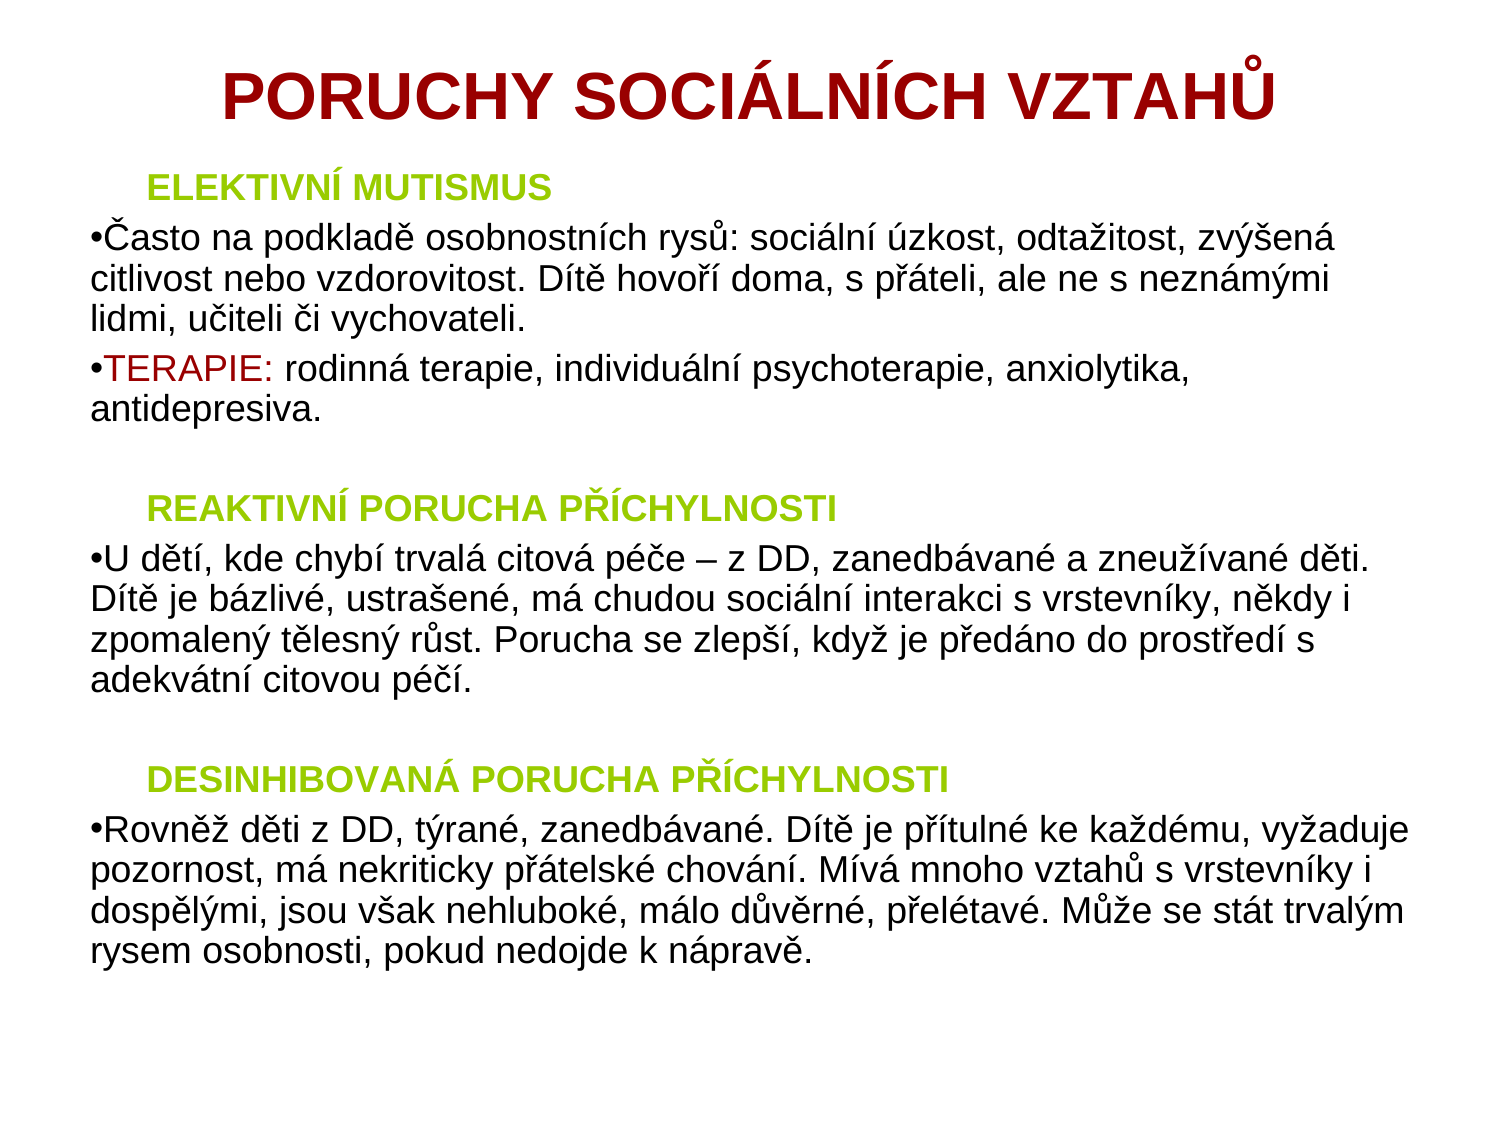

# PORUCHY SOCIÁLNÍCH VZTAHŮ
ELEKTIVNÍ MUTISMUS
Často na podkladě osobnostních rysů: sociální úzkost, odtažitost, zvýšená citlivost nebo vzdorovitost. Dítě hovoří doma, s přáteli, ale ne s neznámými lidmi, učiteli či vychovateli.
TERAPIE: rodinná terapie, individuální psychoterapie, anxiolytika, antidepresiva.
REAKTIVNÍ PORUCHA PŘÍCHYLNOSTI
U dětí, kde chybí trvalá citová péče – z DD, zanedbávané a zneužívané děti. Dítě je bázlivé, ustrašené, má chudou sociální interakci s vrstevníky, někdy i zpomalený tělesný růst. Porucha se zlepší, když je předáno do prostředí s adekvátní citovou péčí.
DESINHIBOVANÁ PORUCHA PŘÍCHYLNOSTI
Rovněž děti z DD, týrané, zanedbávané. Dítě je přítulné ke každému, vyžaduje pozornost, má nekriticky přátelské chování. Mívá mnoho vztahů s vrstevníky i dospělými, jsou však nehluboké, málo důvěrné, přelétavé. Může se stát trvalým rysem osobnosti, pokud nedojde k nápravě.